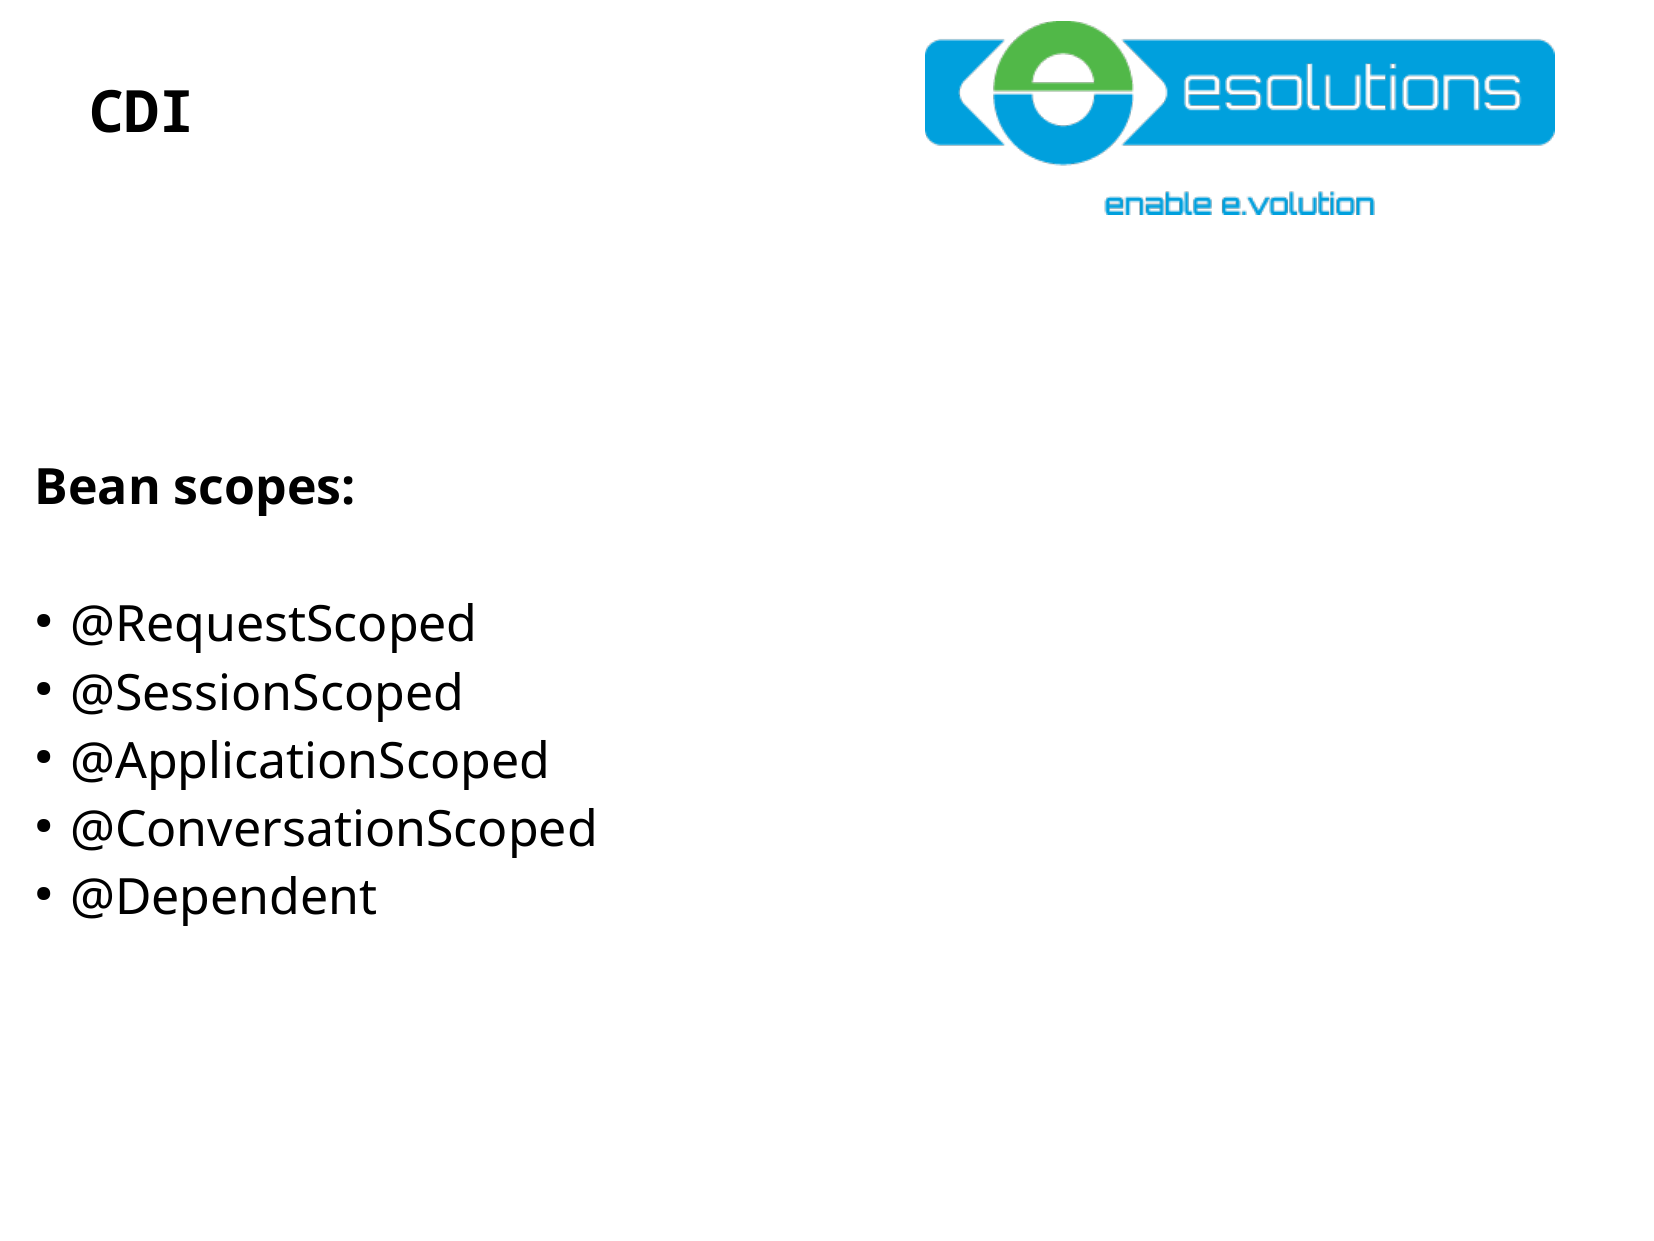

#
CDI
Bean scopes:
@RequestScoped
@SessionScoped
@ApplicationScoped
@ConversationScoped
@Dependent